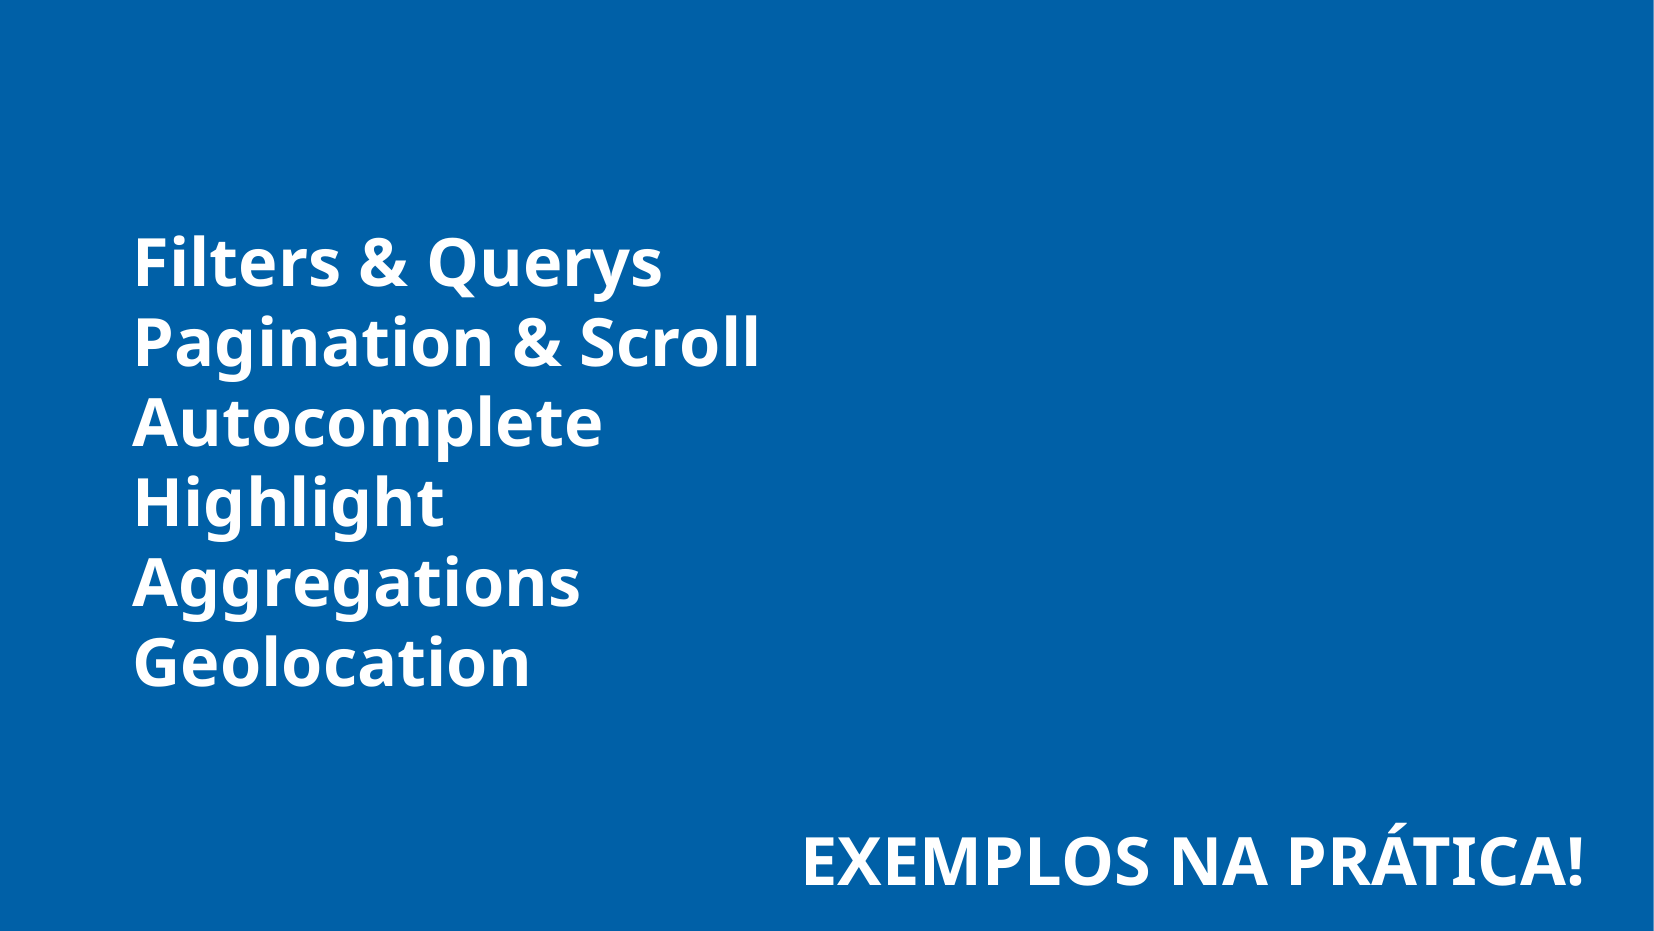

Filters & Querys
Pagination & Scroll
Autocomplete
Highlight
Aggregations
Geolocation
EXEMPLOS NA PRÁTICA!